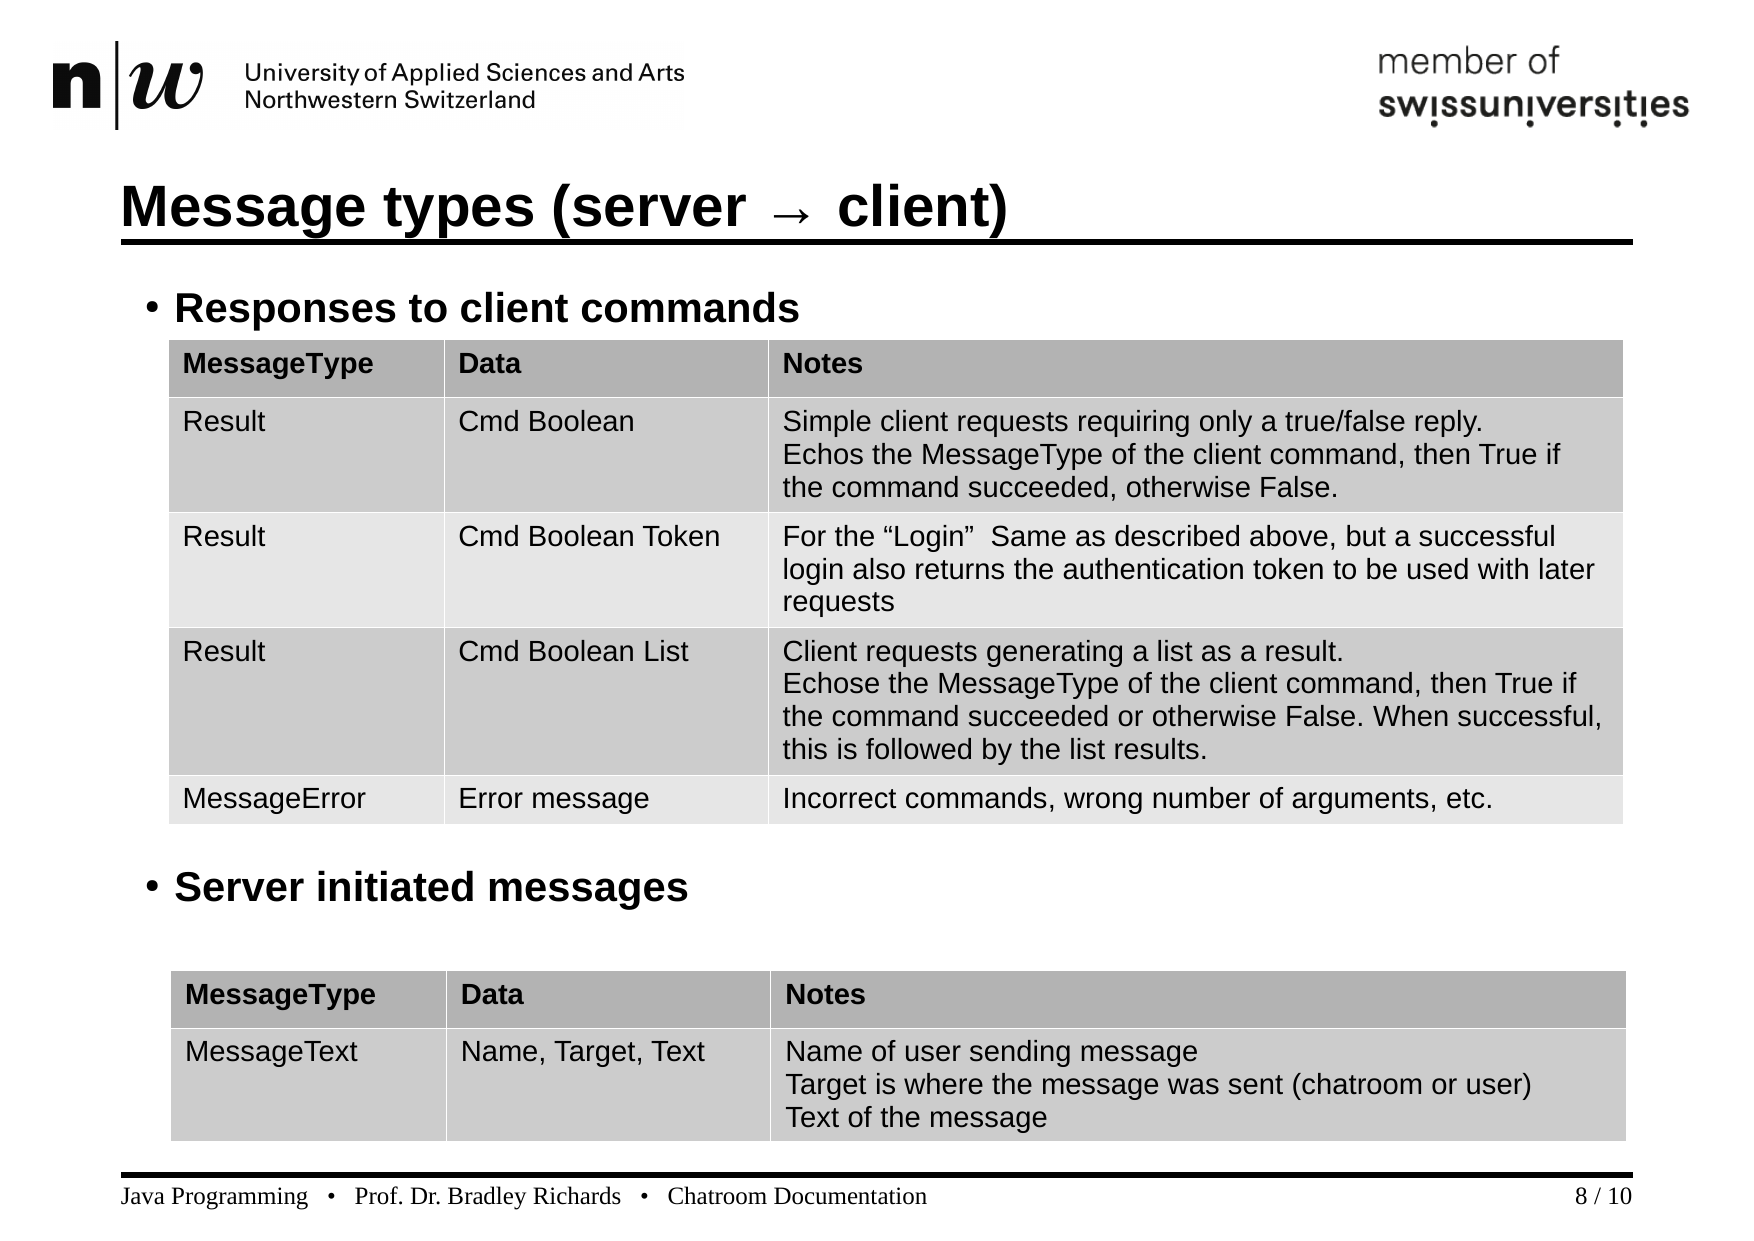

# Message types (server → client)
Responses to client commands
Server initiated messages
| MessageType | Data | Notes |
| --- | --- | --- |
| Result | Cmd Boolean | Simple client requests requiring only a true/false reply. Echos the MessageType of the client command, then True if the command succeeded, otherwise False. |
| Result | Cmd Boolean Token | For the “Login” Same as described above, but a successful login also returns the authentication token to be used with later requests |
| Result | Cmd Boolean List | Client requests generating a list as a result. Echose the MessageType of the client command, then True if the command succeeded or otherwise False. When successful, this is followed by the list results. |
| MessageError | Error message | Incorrect commands, wrong number of arguments, etc. |
| MessageType | Data | Notes |
| --- | --- | --- |
| MessageText | Name, Target, Text | Name of user sending message Target is where the message was sent (chatroom or user) Text of the message |
Java Programming • Prof. Dr. Bradley Richards • Chatroom Documentation
8